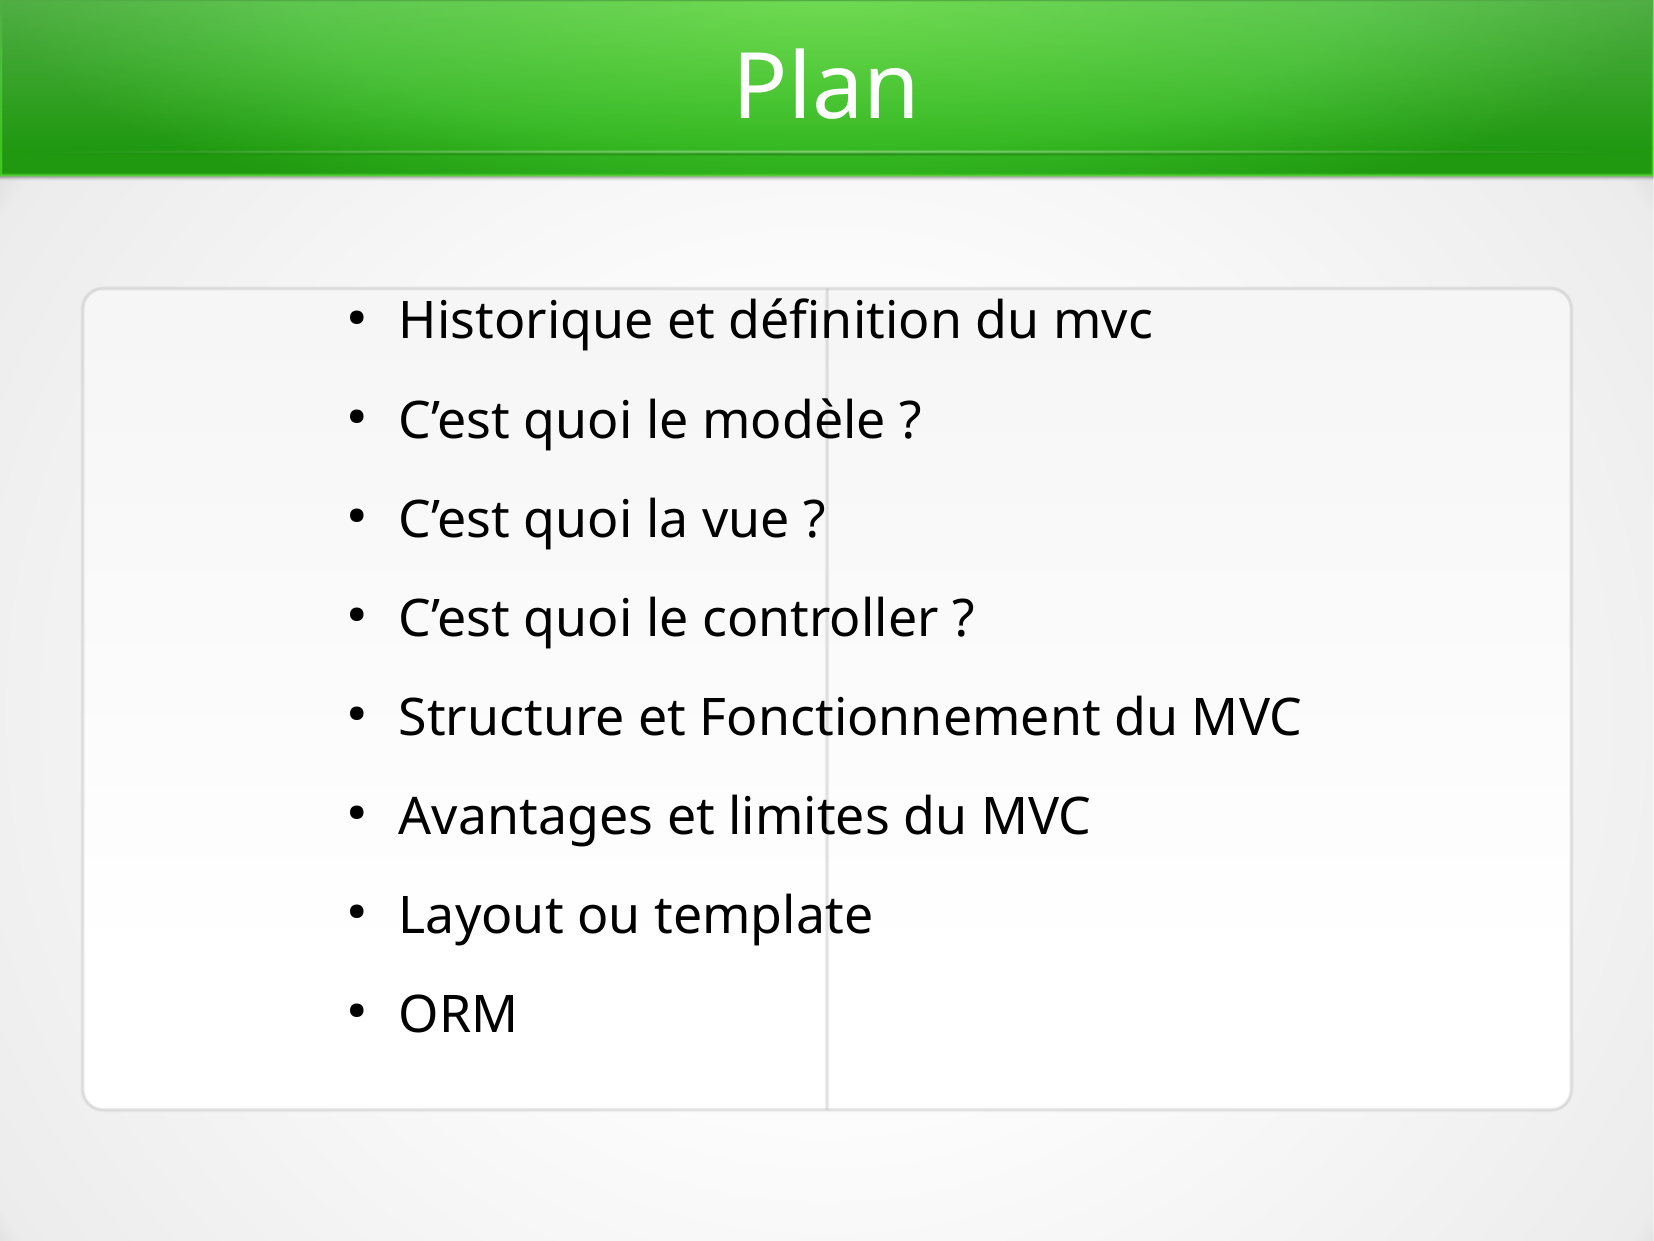

# Plan
Historique et définition du mvc
C’est quoi le modèle ?
C’est quoi la vue ?
C’est quoi le controller ?
Structure et Fonctionnement du MVC
Avantages et limites du MVC
Layout ou template
ORM